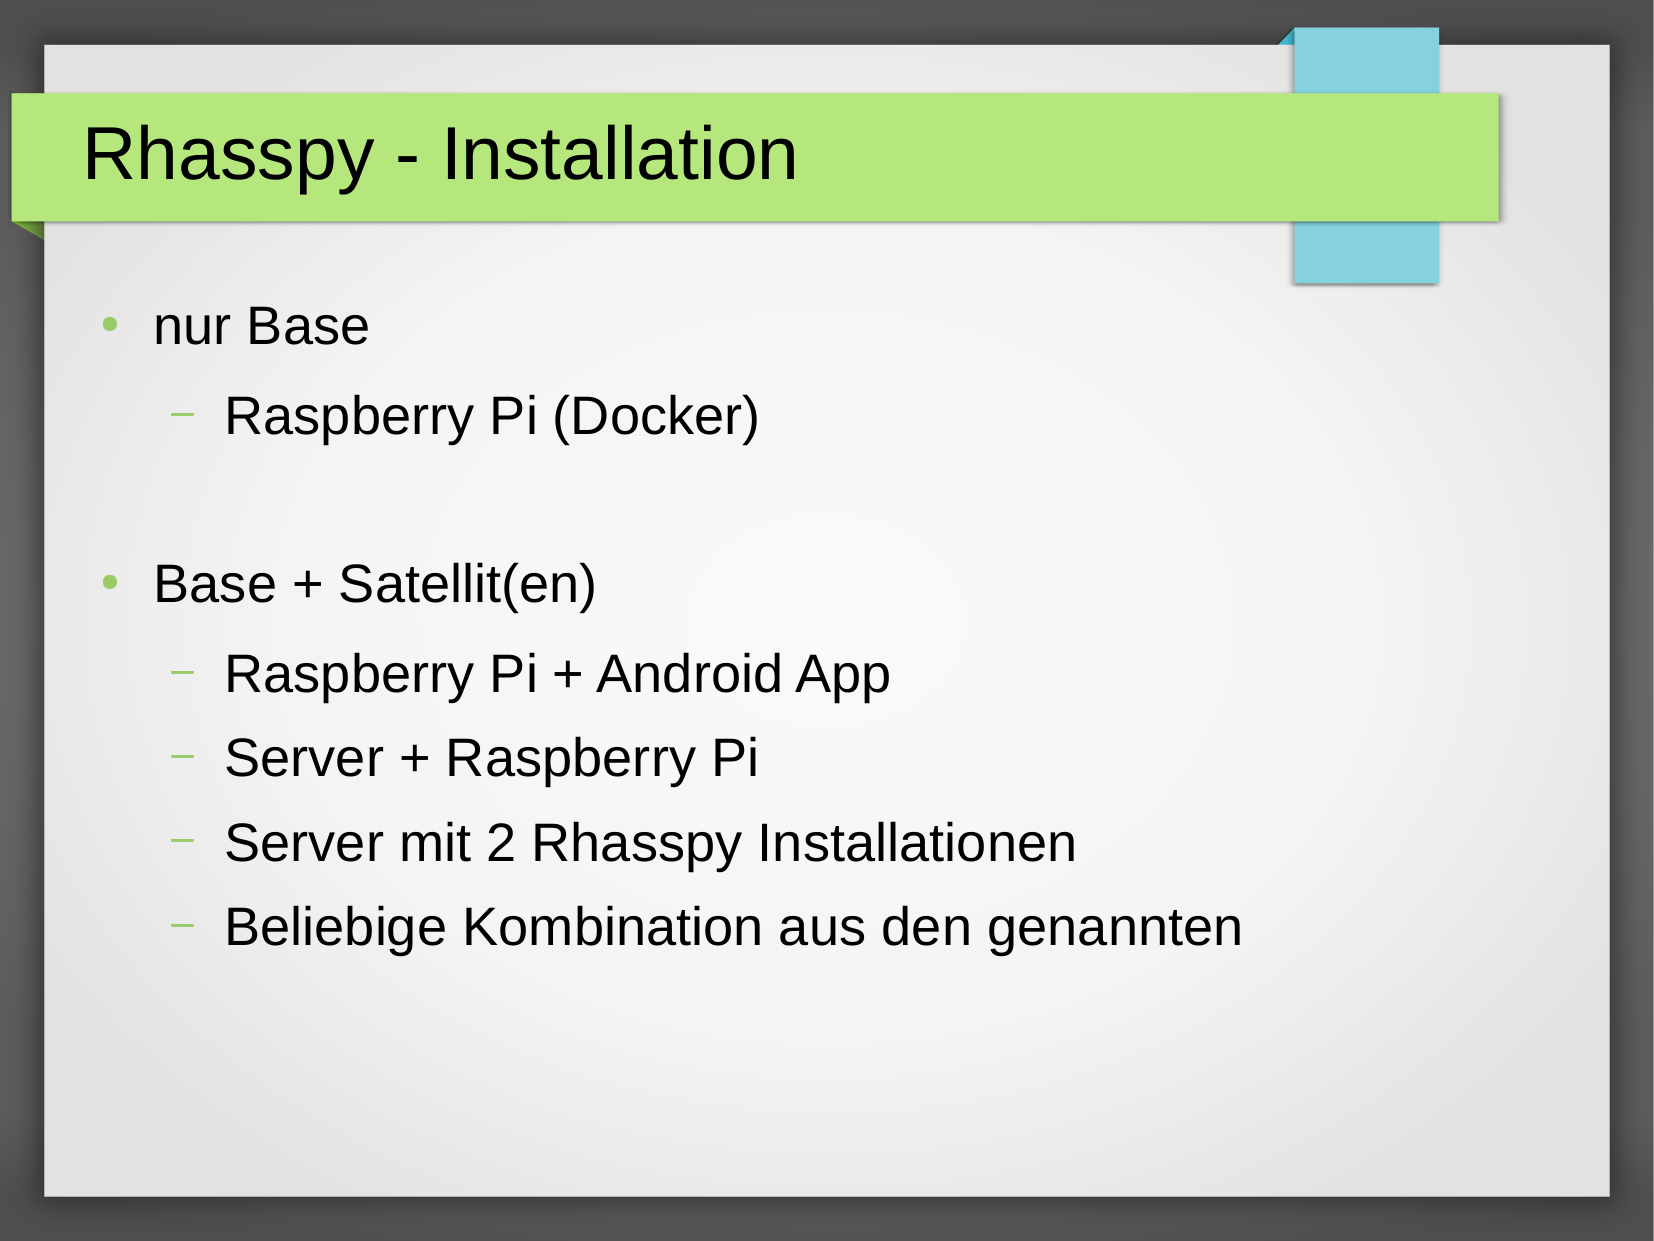

# Rhasspy - Installation
nur Base
Raspberry Pi (Docker)
Base + Satellit(en)
Raspberry Pi + Android App
Server + Raspberry Pi
Server mit 2 Rhasspy Installationen
Beliebige Kombination aus den genannten